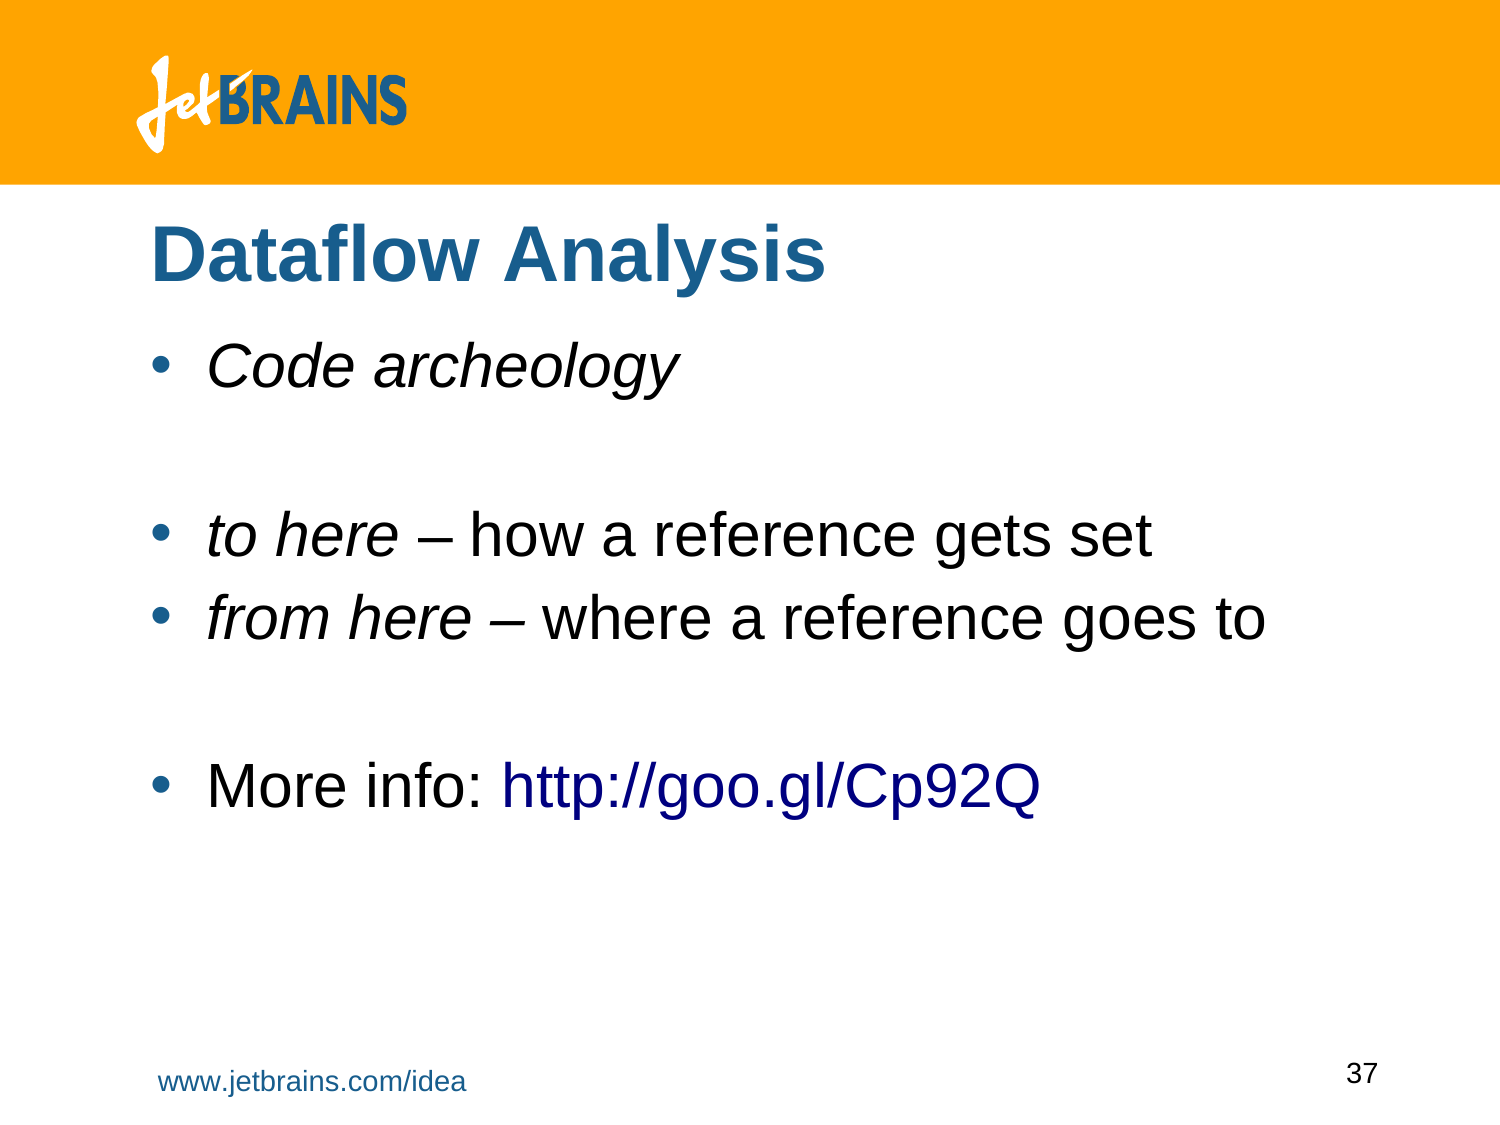

# Dataflow Analysis
Code archeology
to here – how a reference gets set
from here – where a reference goes to
More info: http://goo.gl/Cp92Q